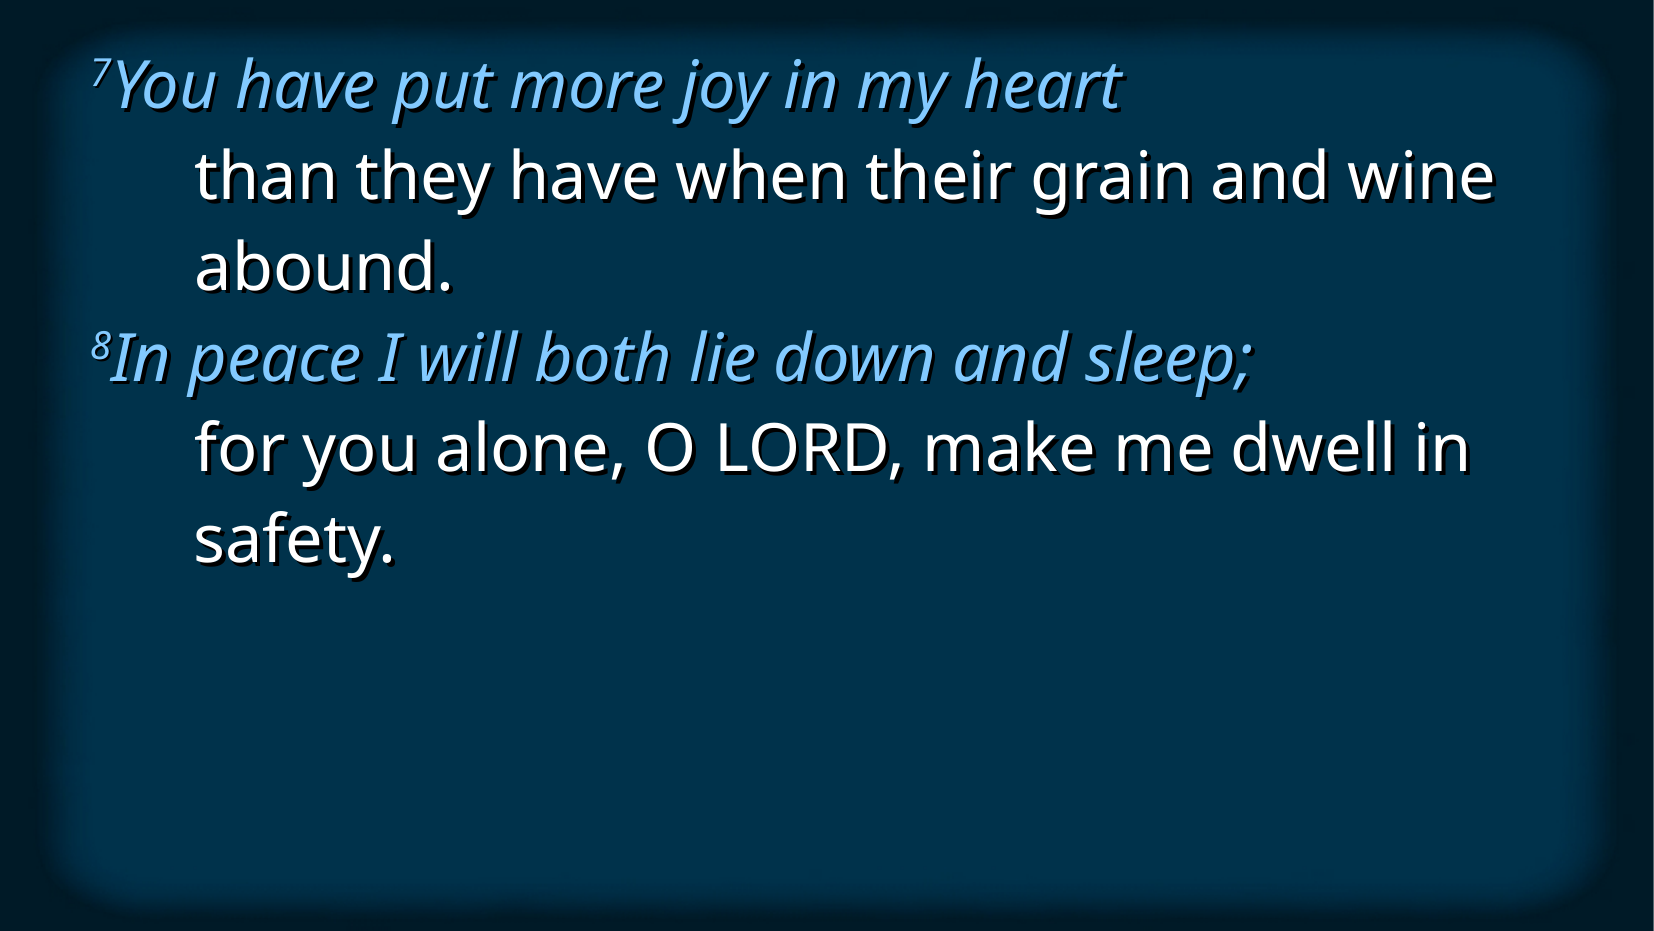

7You have put more joy in my heart
 than they have when their grain and wine
 abound.
8In peace I will both lie down and sleep;
 for you alone, O LORD, make me dwell in
 safety.